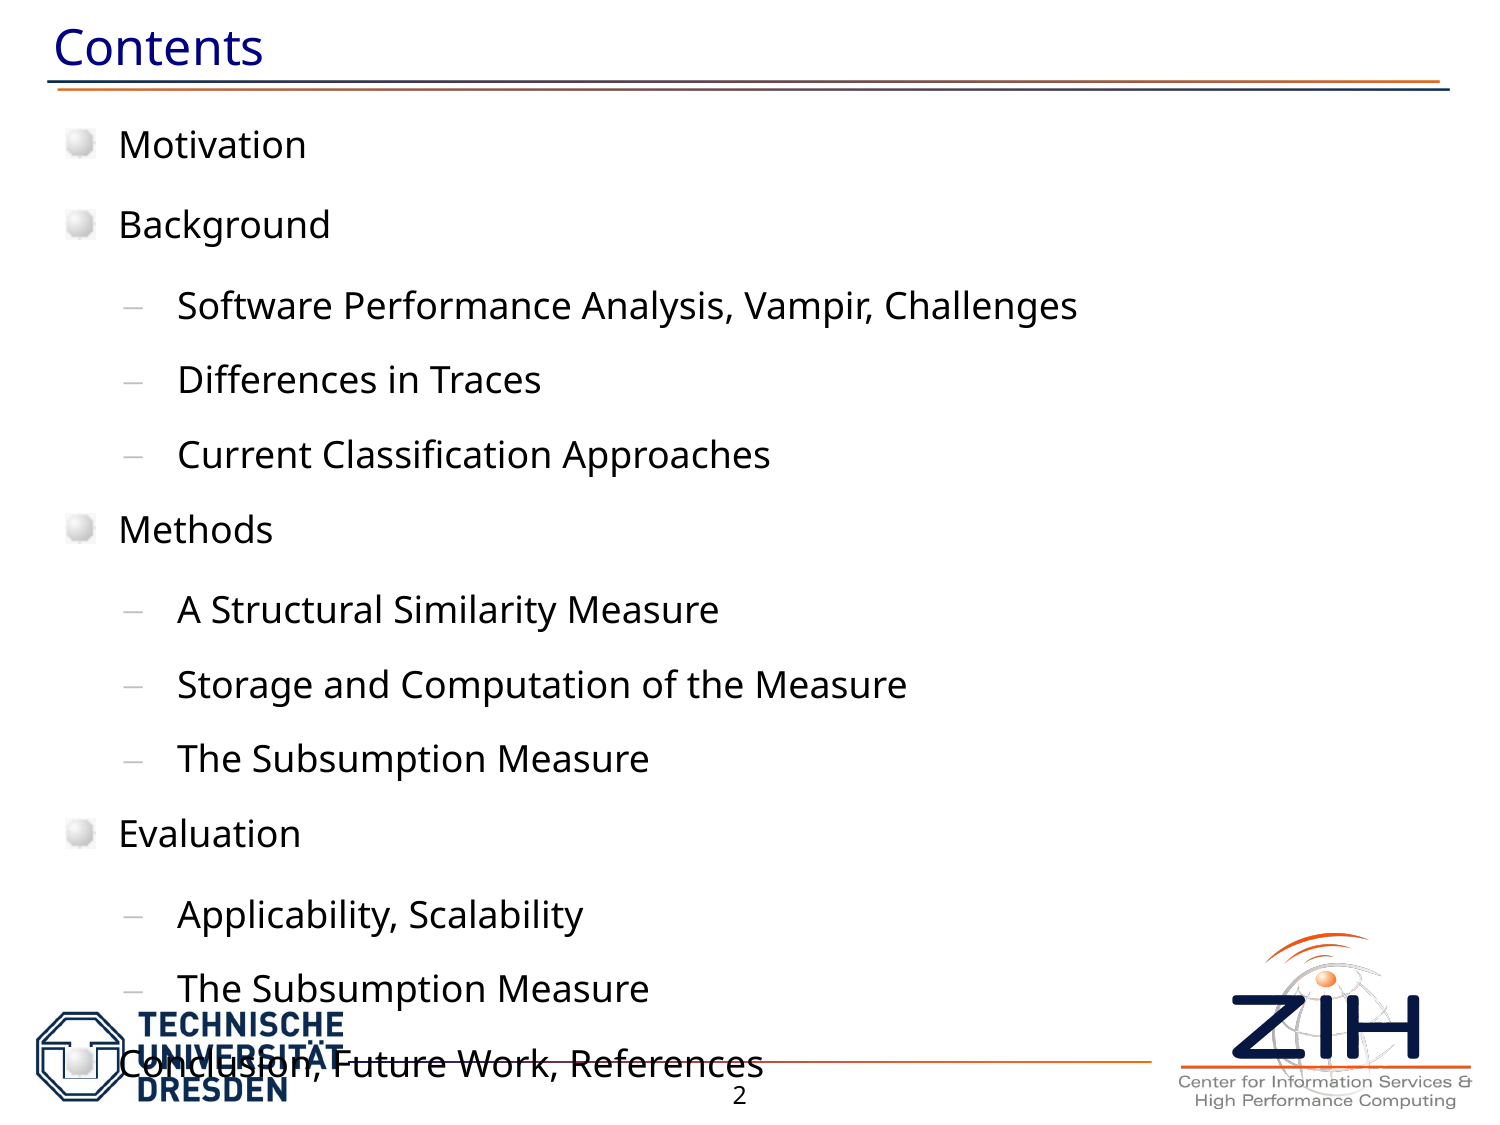

# Contents
Motivation
Background
Software Performance Analysis, Vampir, Challenges
Differences in Traces
Current Classification Approaches
Methods
A Structural Similarity Measure
Storage and Computation of the Measure
The Subsumption Measure
Evaluation
Applicability, Scalability
The Subsumption Measure
Conclusion, Future Work, References
2